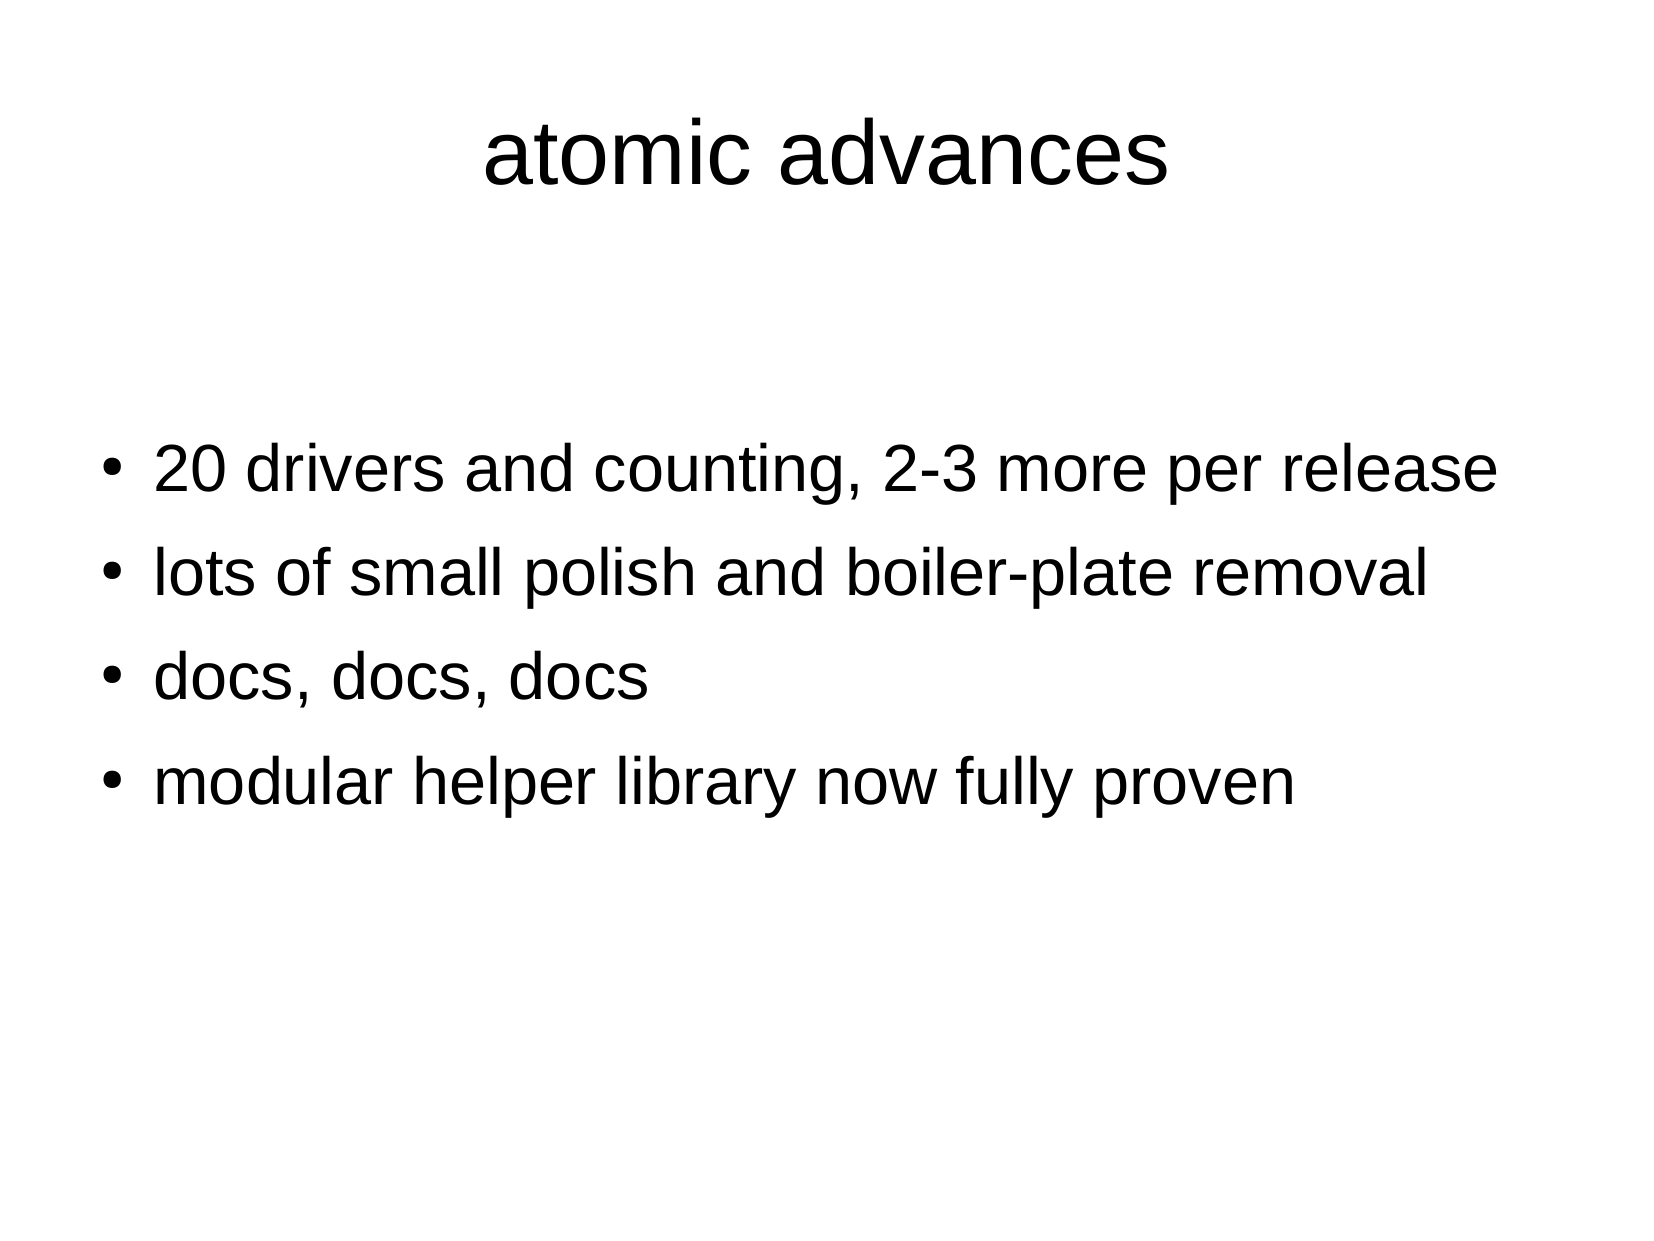

# atomic advances
20 drivers and counting, 2-3 more per release
lots of small polish and boiler-plate removal
docs, docs, docs
modular helper library now fully proven